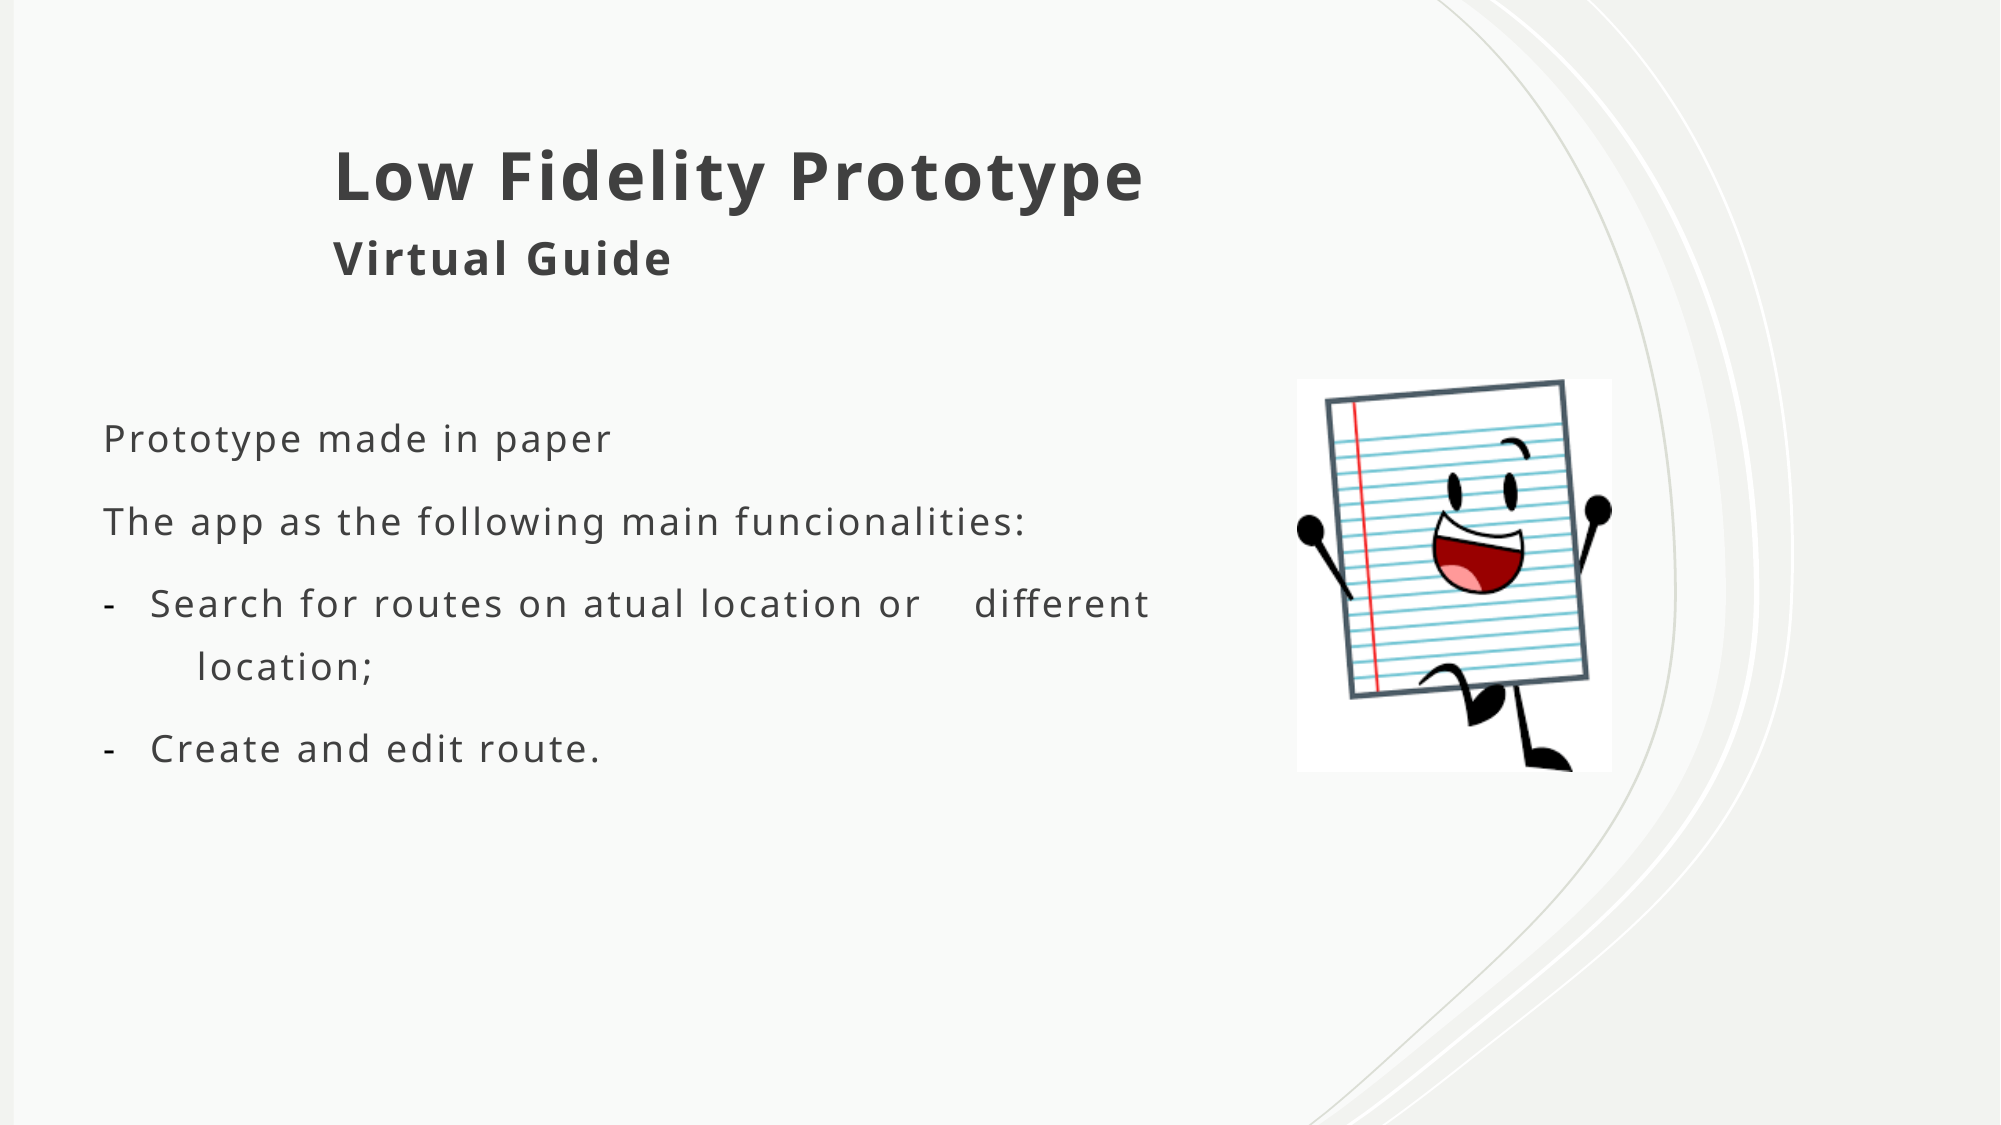

# Low Fidelity Prototype Virtual Guide
Prototype made in paper
The app as the following main funcionalities:
Search for routes on atual location or different location;
Create and edit route.